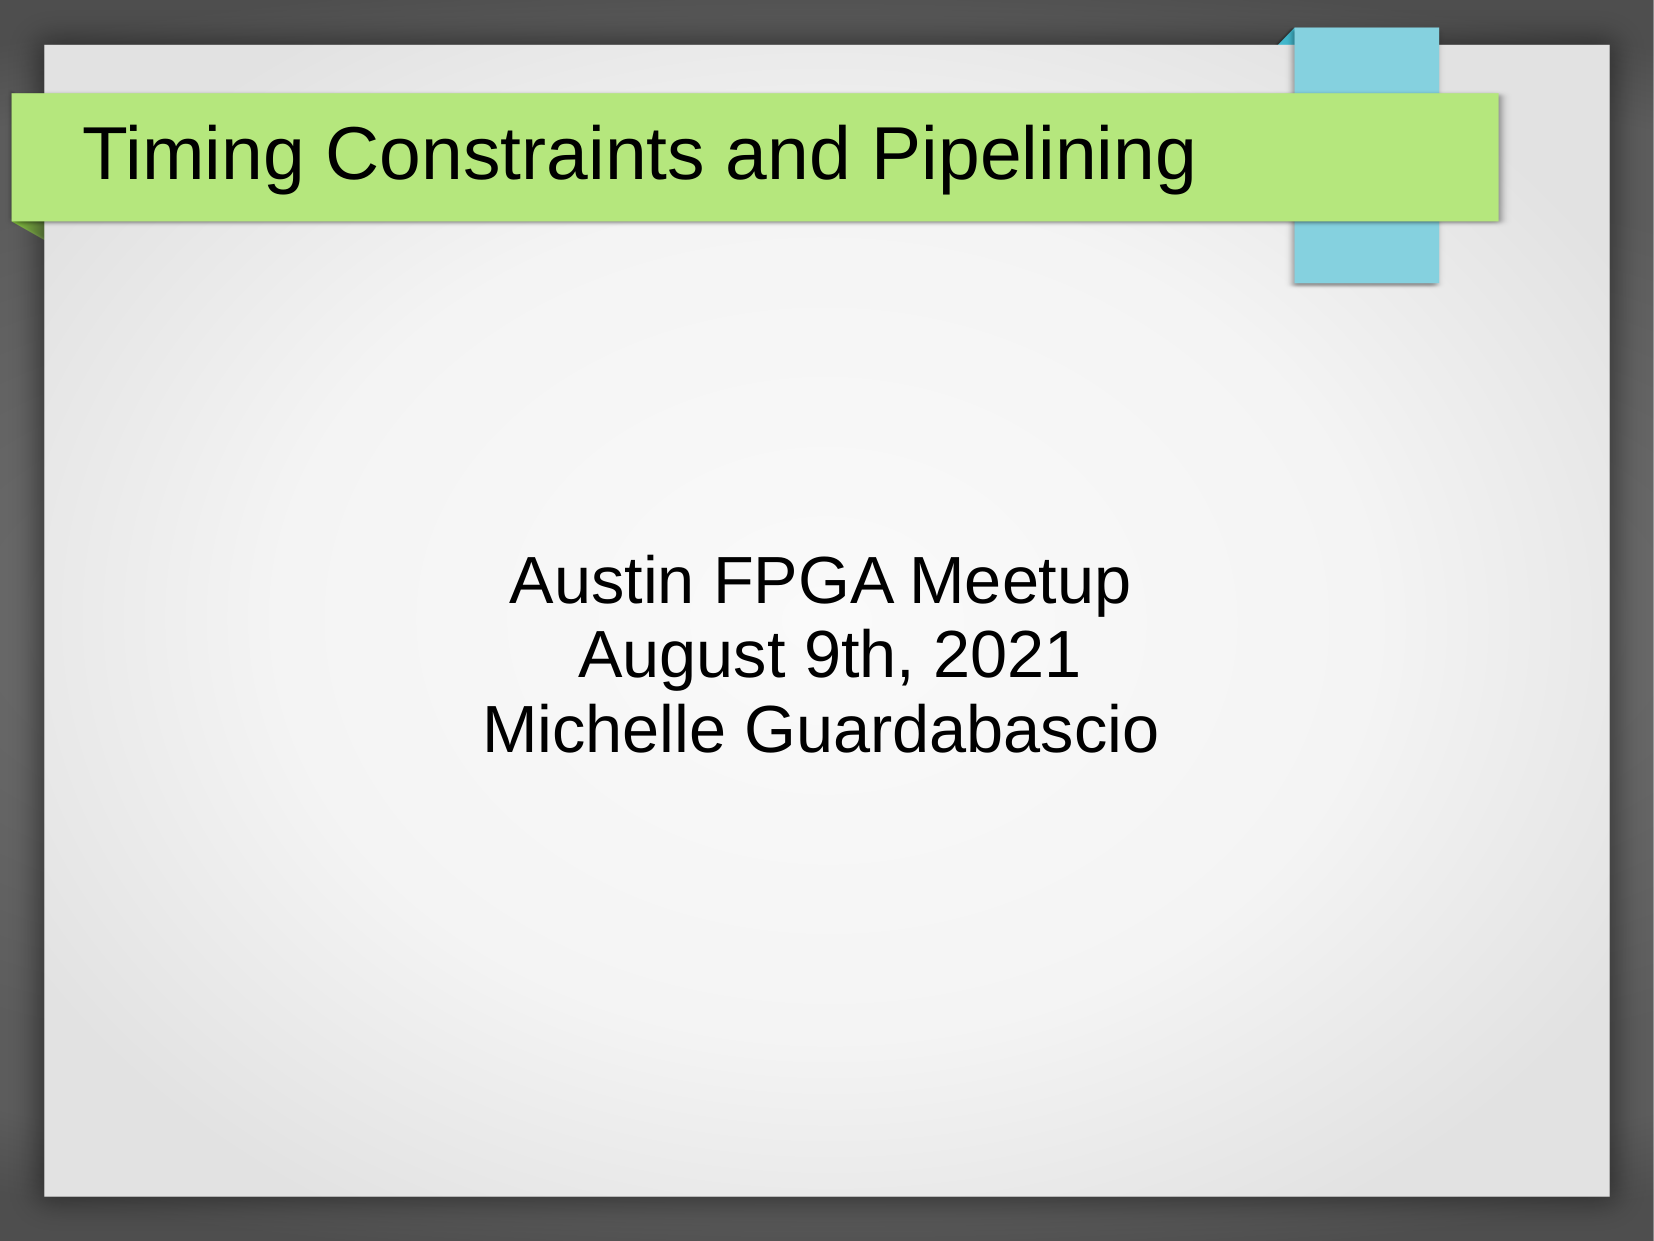

# Timing Constraints and Pipelining
Austin FPGA Meetup
 August 9th, 2021
Michelle Guardabascio